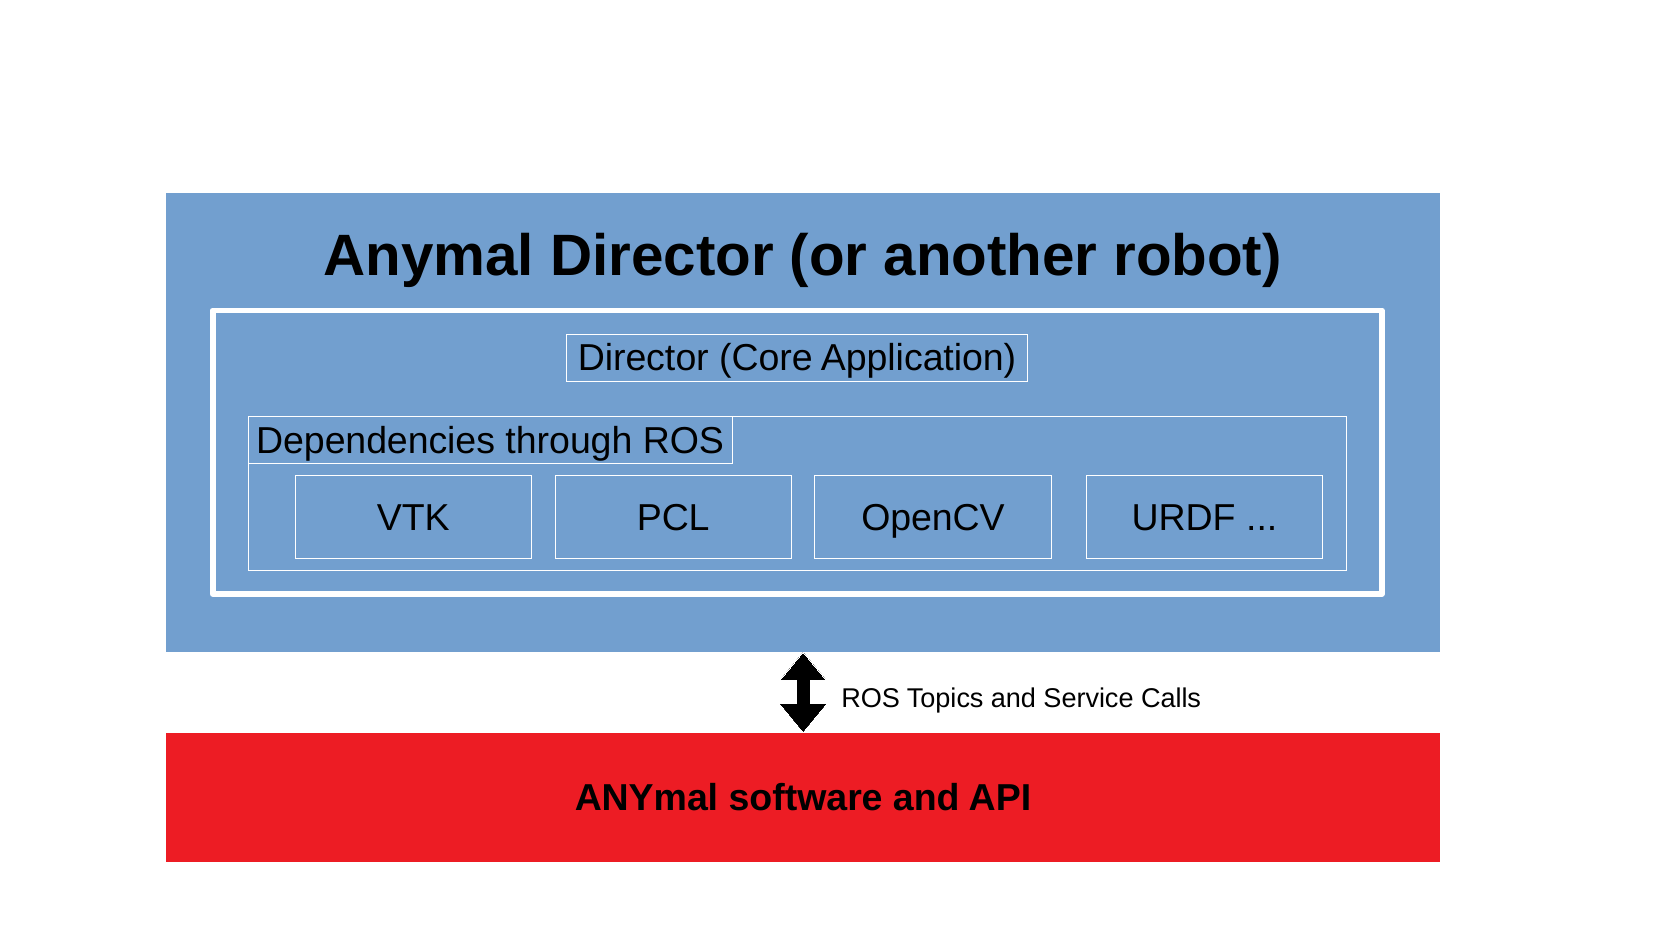

Anymal Director (or another robot)
Director (Core Application)
Dependencies through ROS
VTK
PCL
OpenCV
URDF ...
ROS Topics and Service Calls
ANYmal software and API